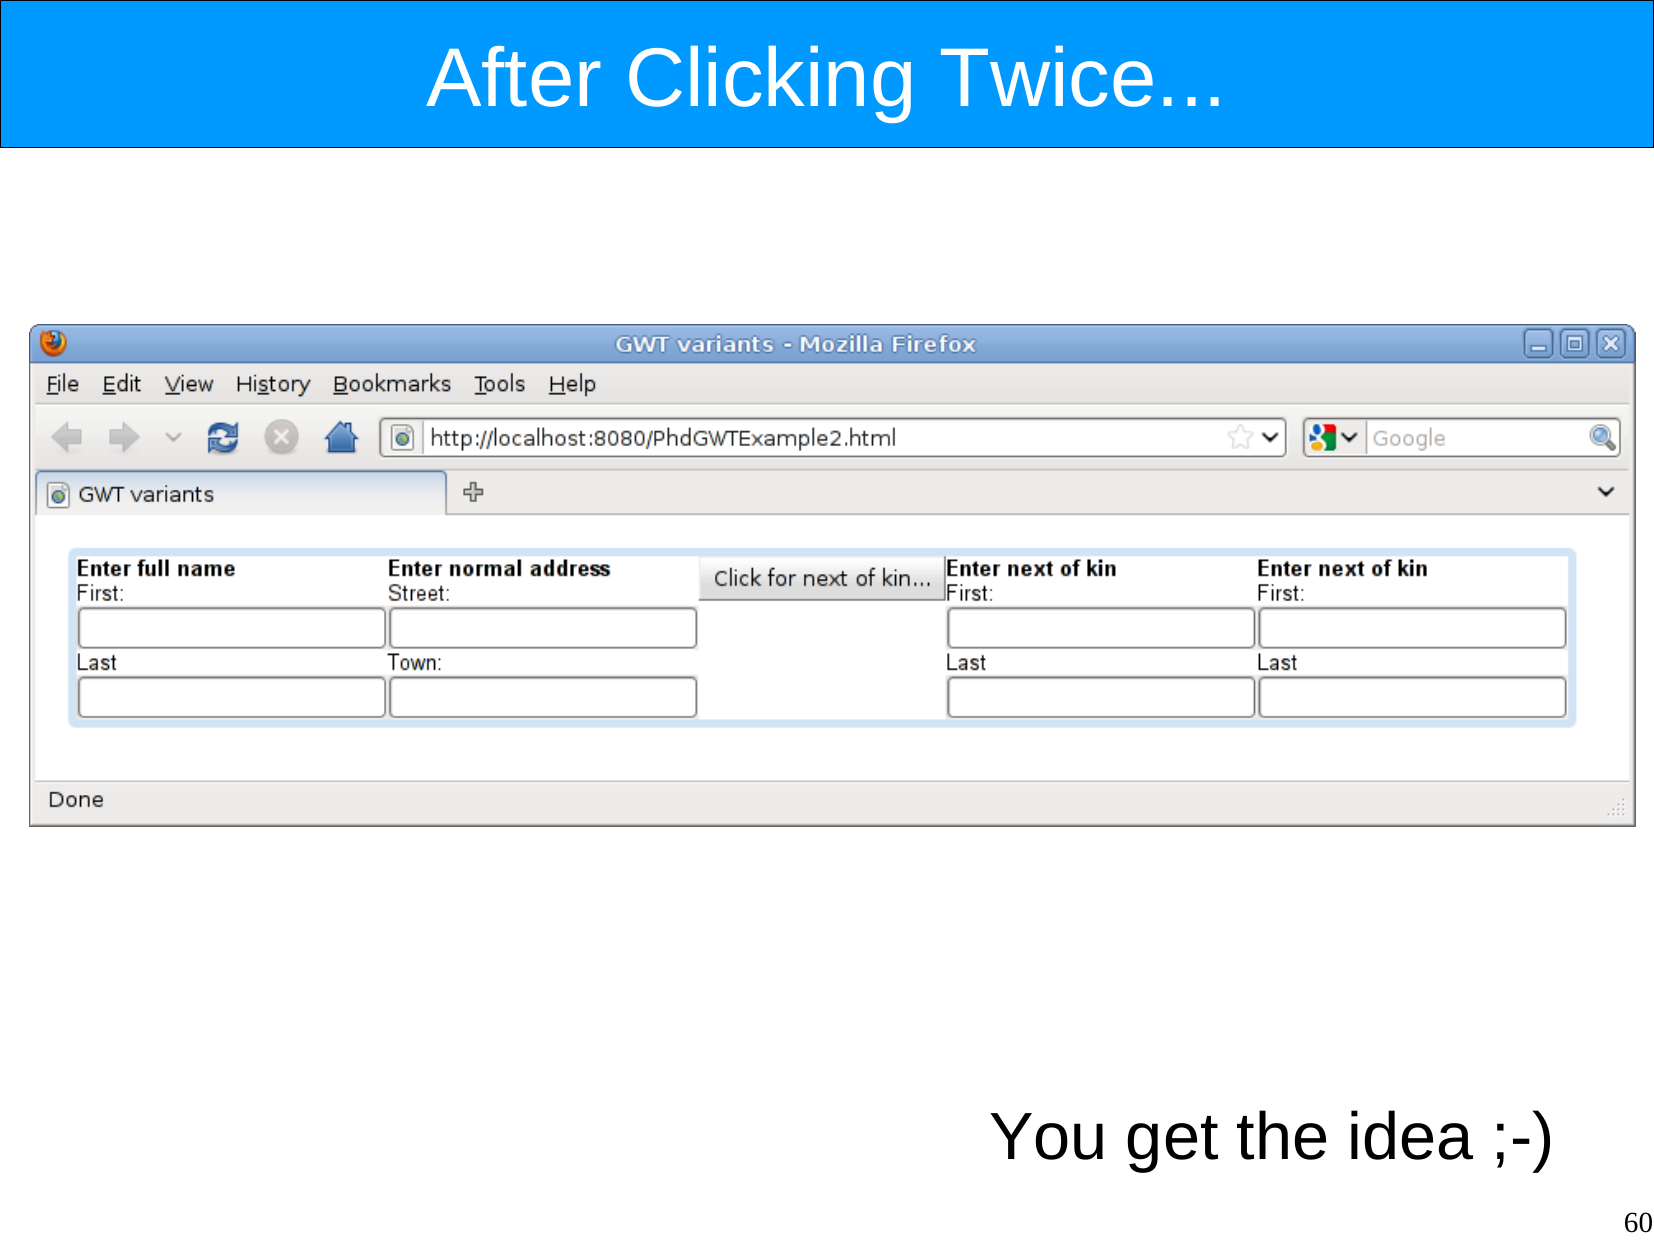

# After Clicking Twice...
You get the idea ;-)
60